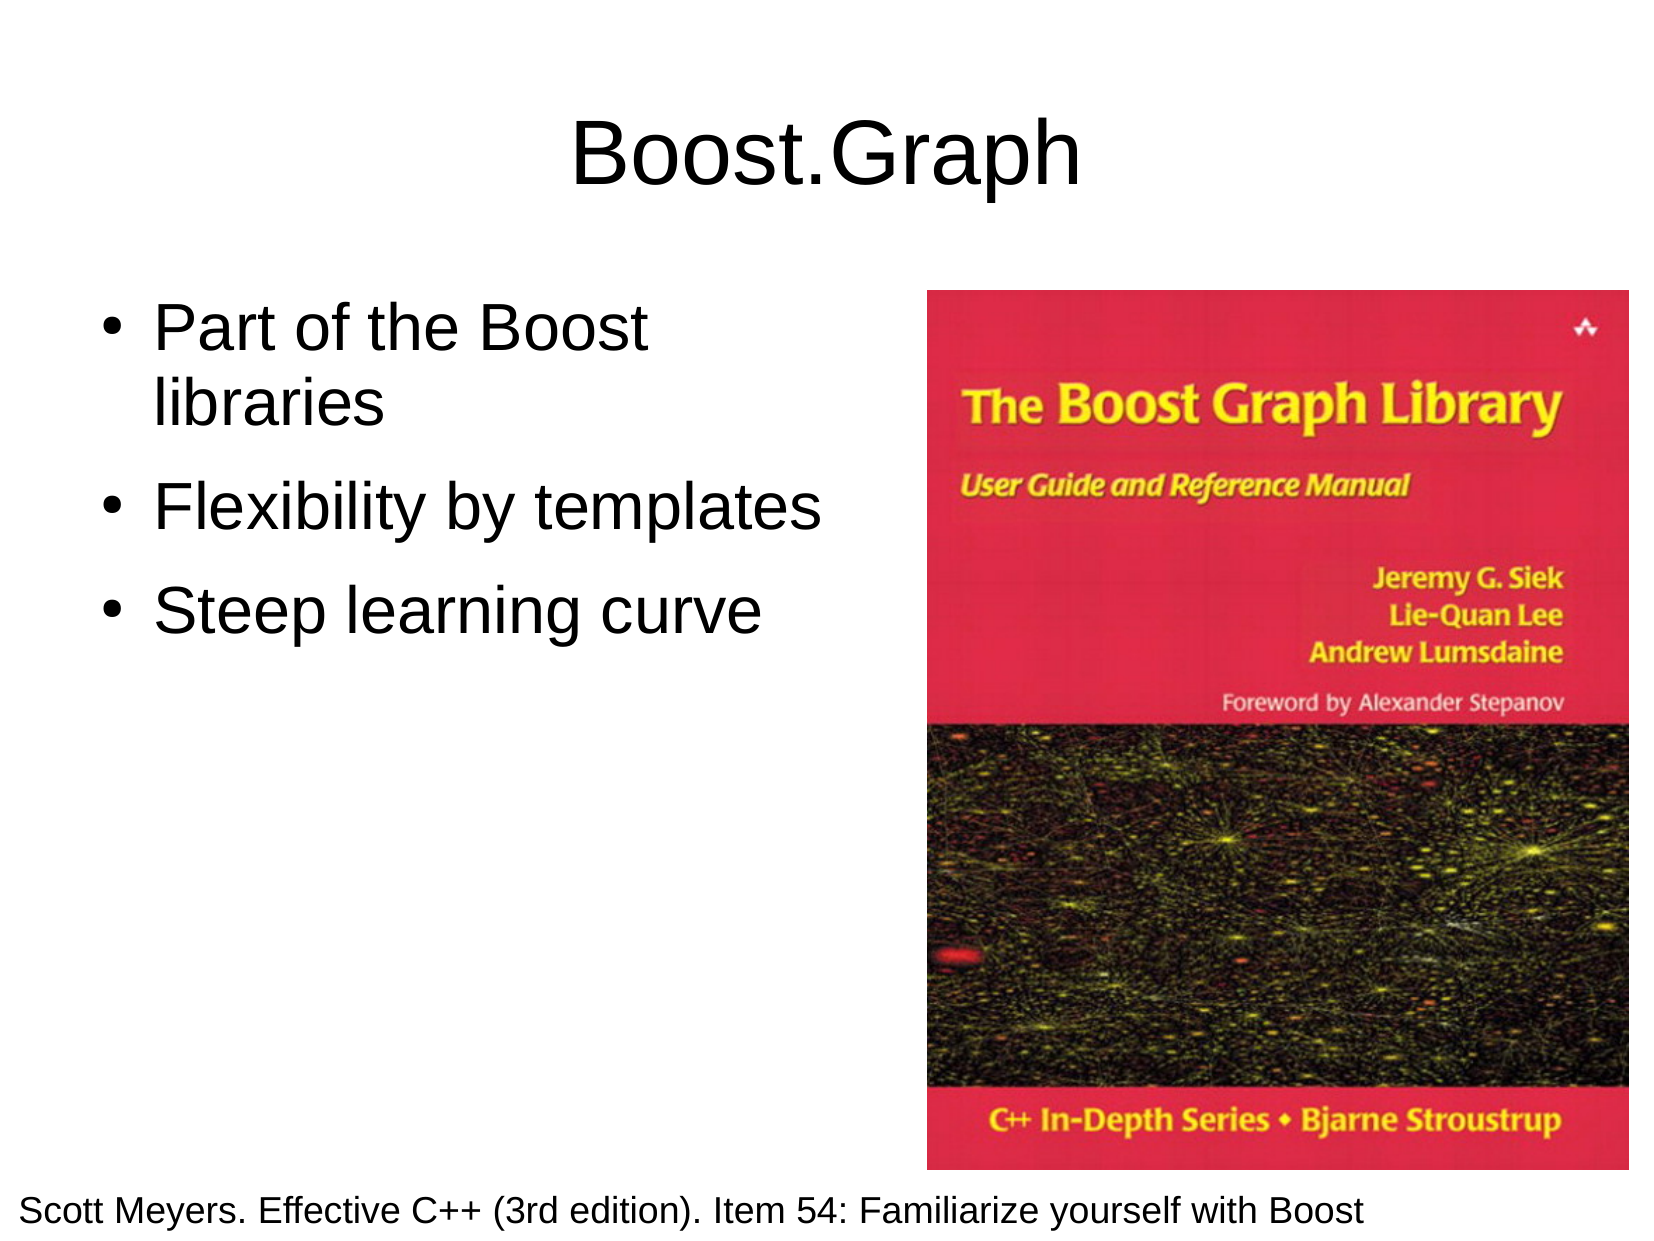

# Boost.Graph
Part of the Boost libraries
Flexibility by templates
Steep learning curve
Scott Meyers. Effective C++ (3rd edition). Item 54: Familiarize yourself with Boost